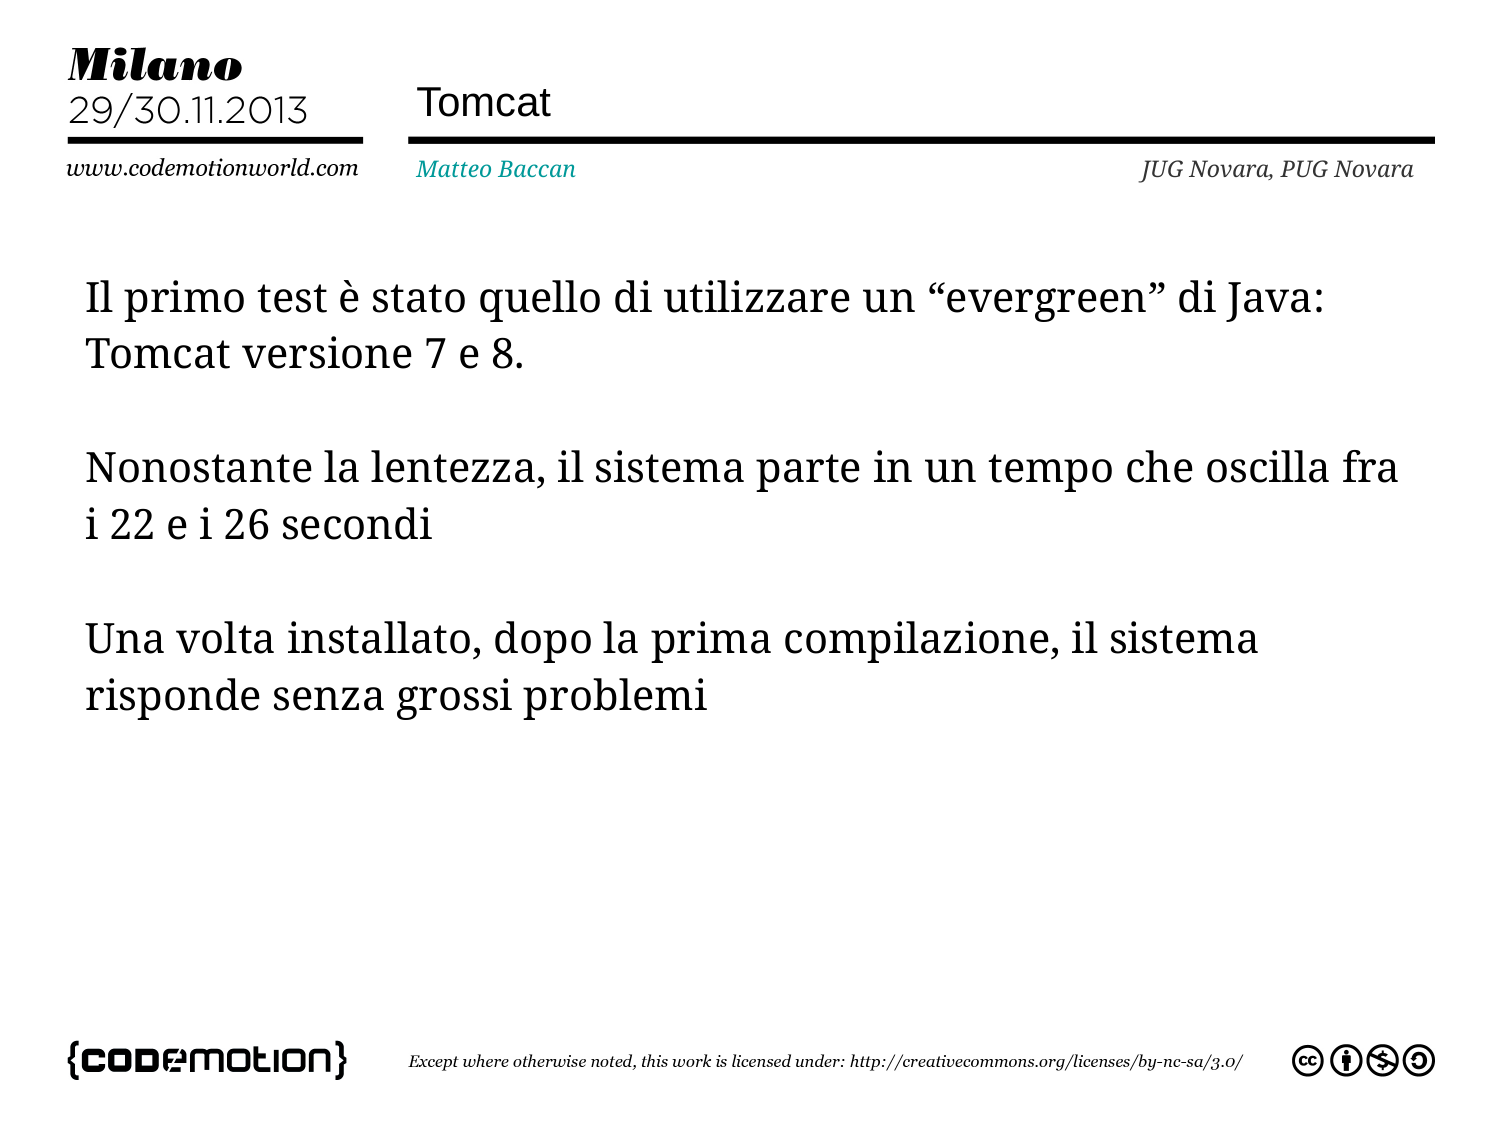

# Tomcat
Matteo Baccan
JUG Novara, PUG Novara
Il primo test è stato quello di utilizzare un “evergreen” di Java: Tomcat versione 7 e 8.
Nonostante la lentezza, il sistema parte in un tempo che oscilla fra i 22 e i 26 secondi
Una volta installato, dopo la prima compilazione, il sistema risponde senza grossi problemi